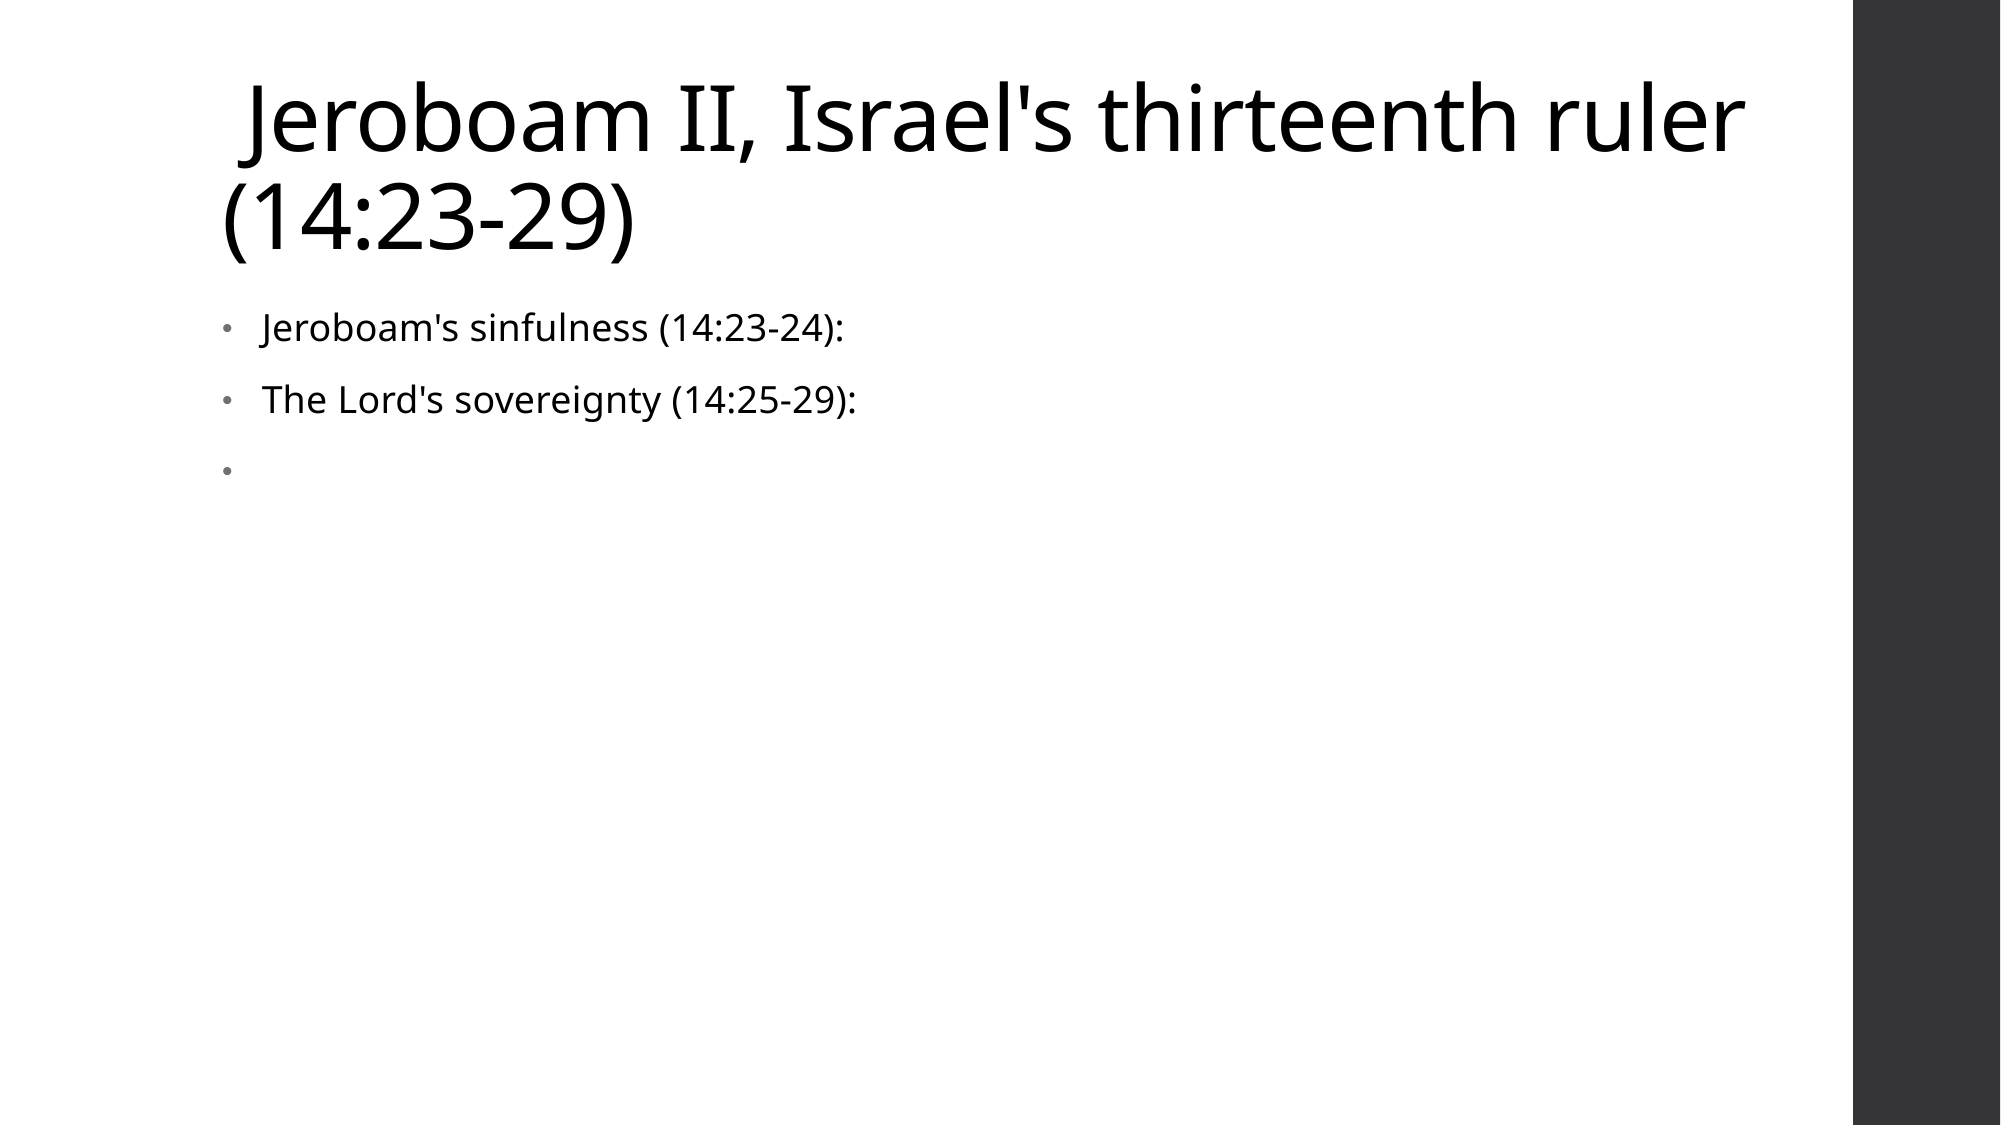

# Jeroboam II, Israel's thirteenth ruler (14:23-29)
 Jeroboam's sinfulness (14:23-24):
 The Lord's sovereignty (14:25-29):